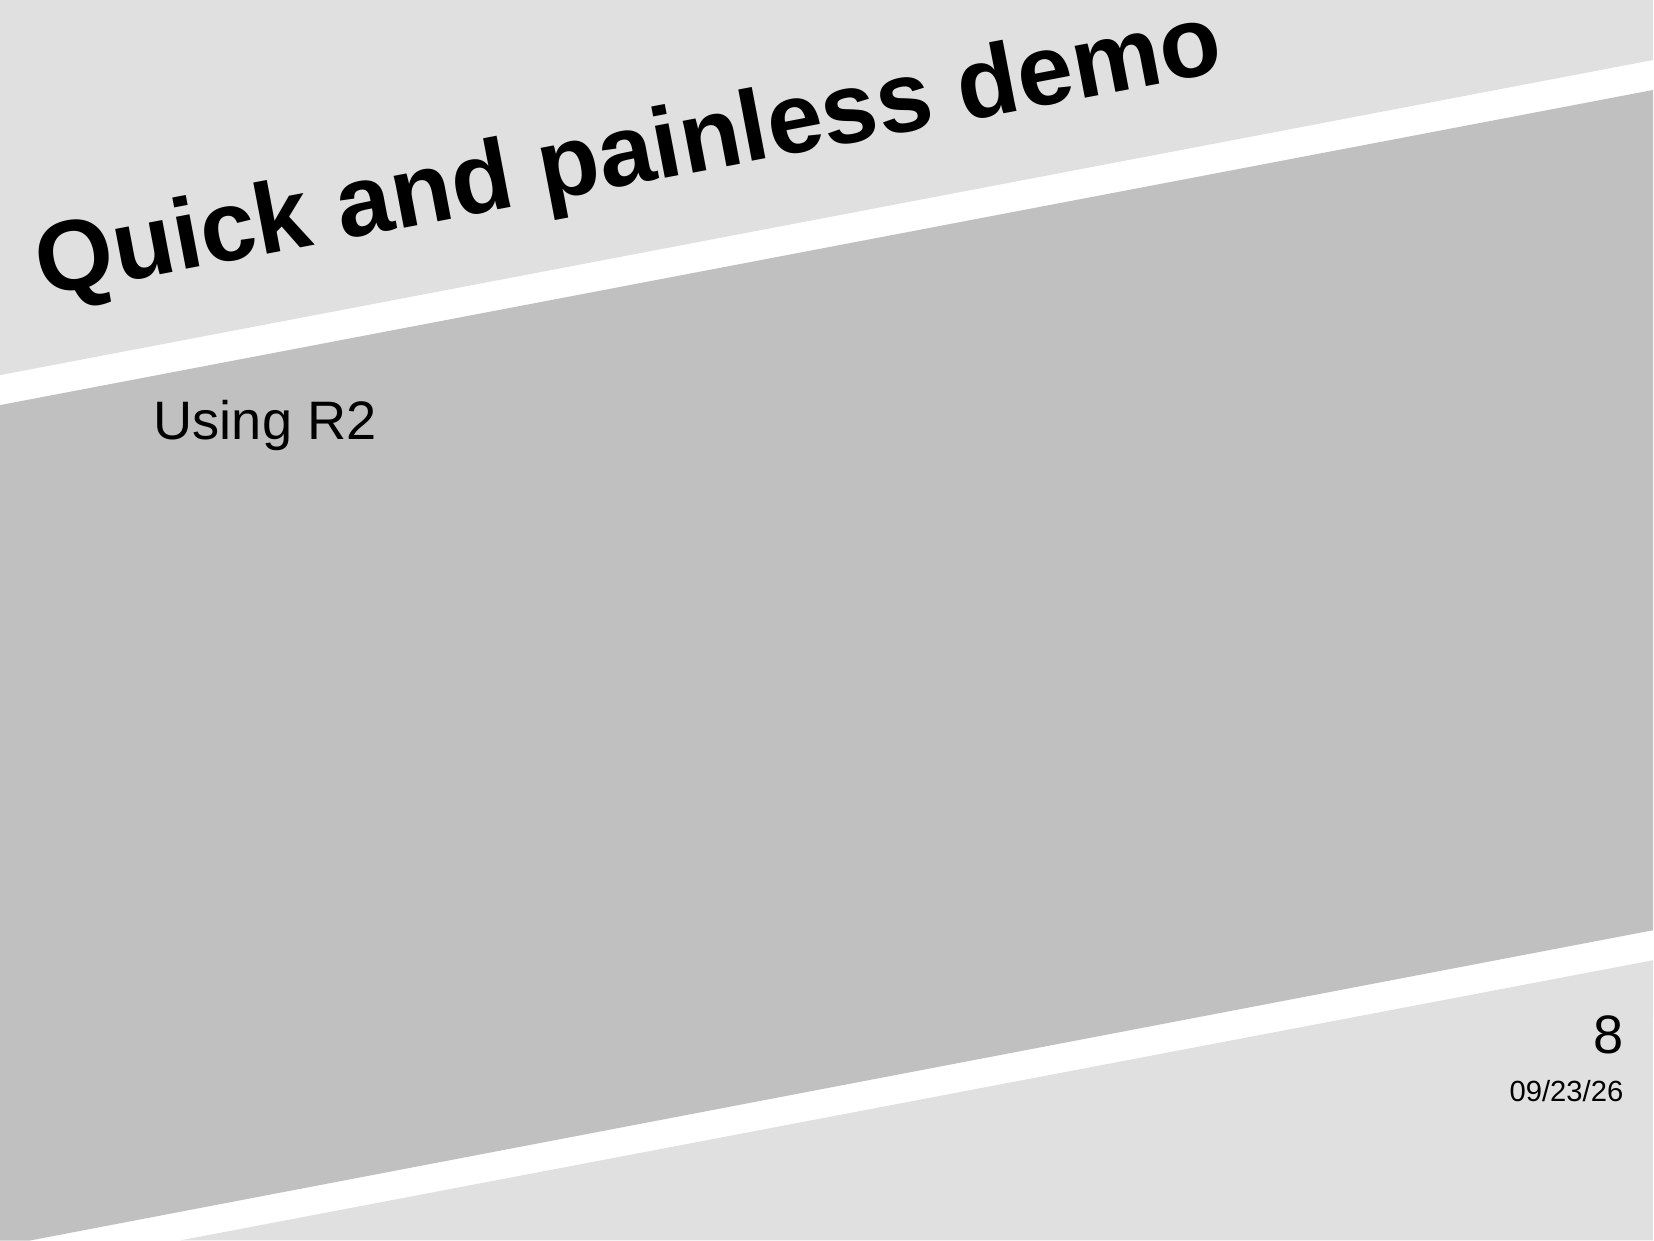

# Quick and painless demo
Using R2
8